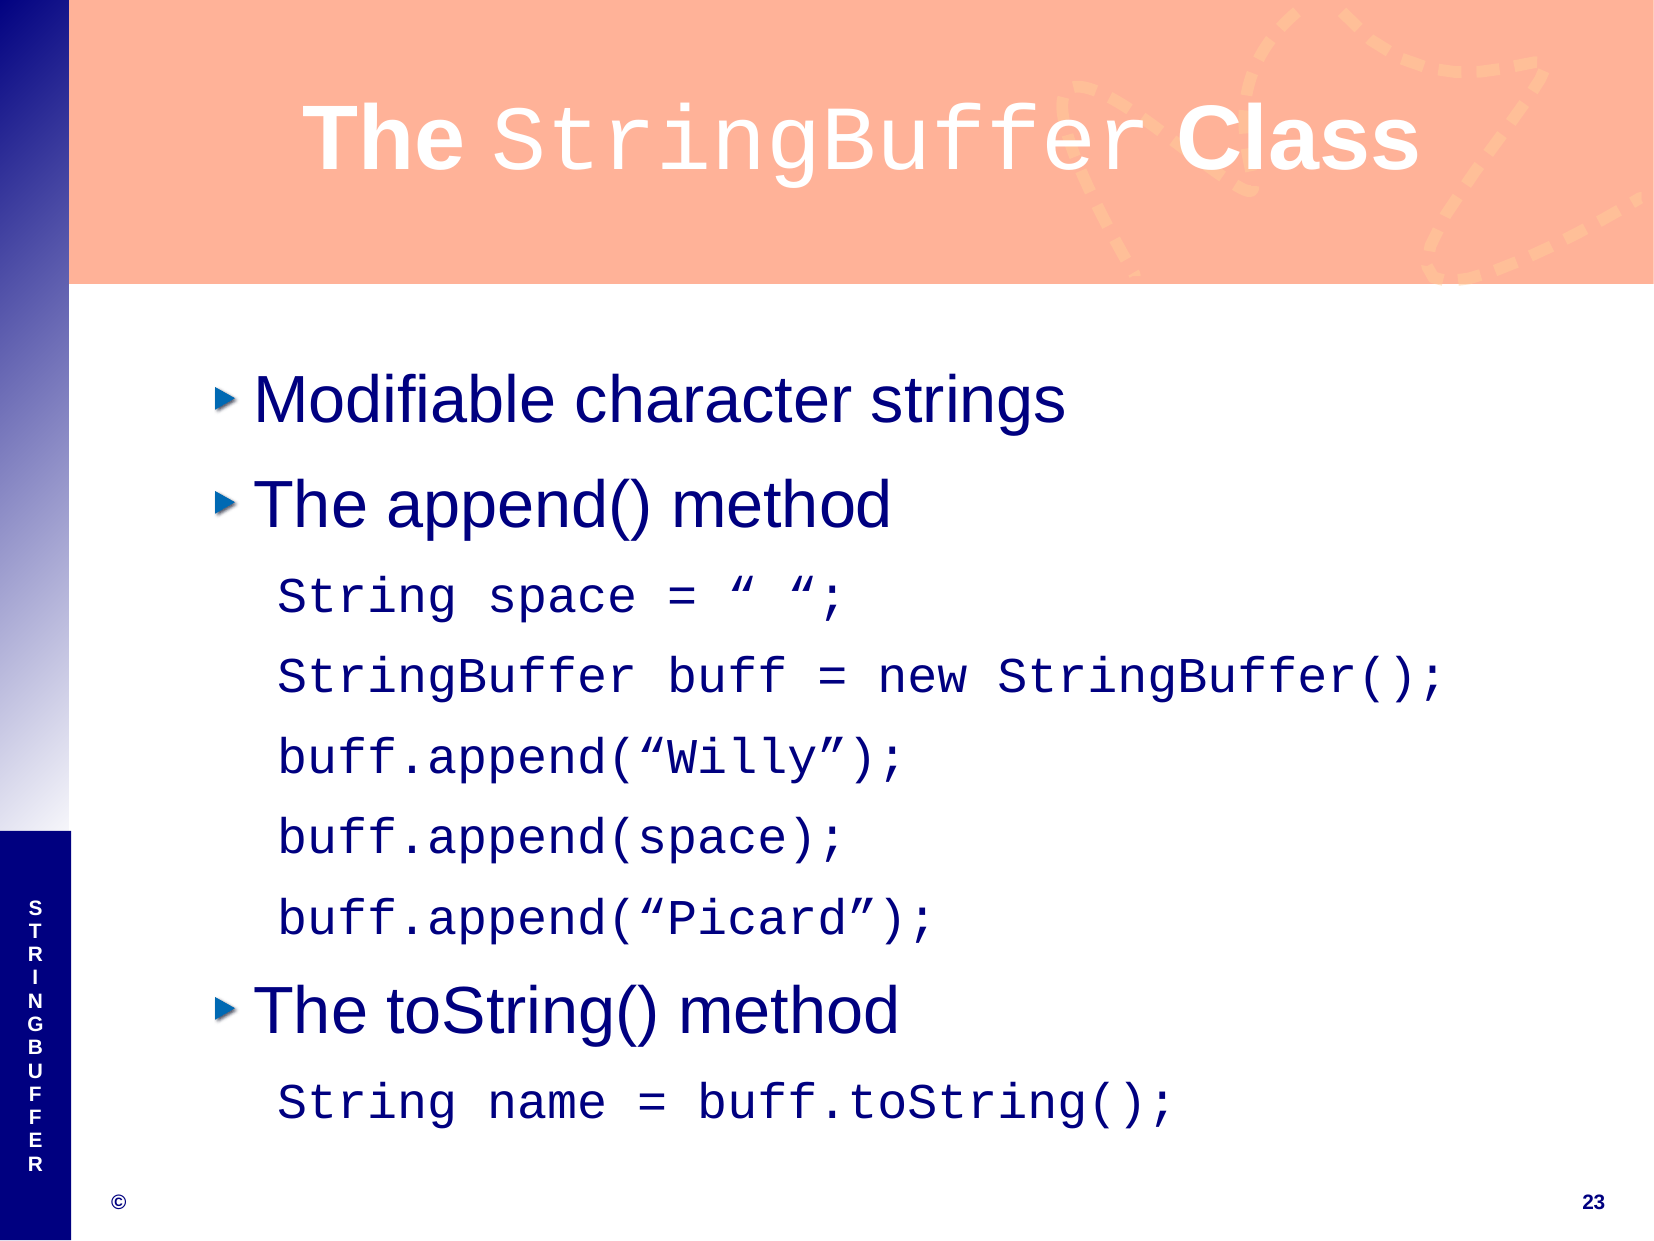

The StringBuffer Class
# Modifiable character strings
The append() method
String space = “ “;
StringBuffer buff = new StringBuffer();
buff.append(“Willy”);
buff.append(space);
buff.append(“Picard”);
The toString() method
String name = buff.toString();
S
T
R
I
N
G
B
U
F
F
E
R